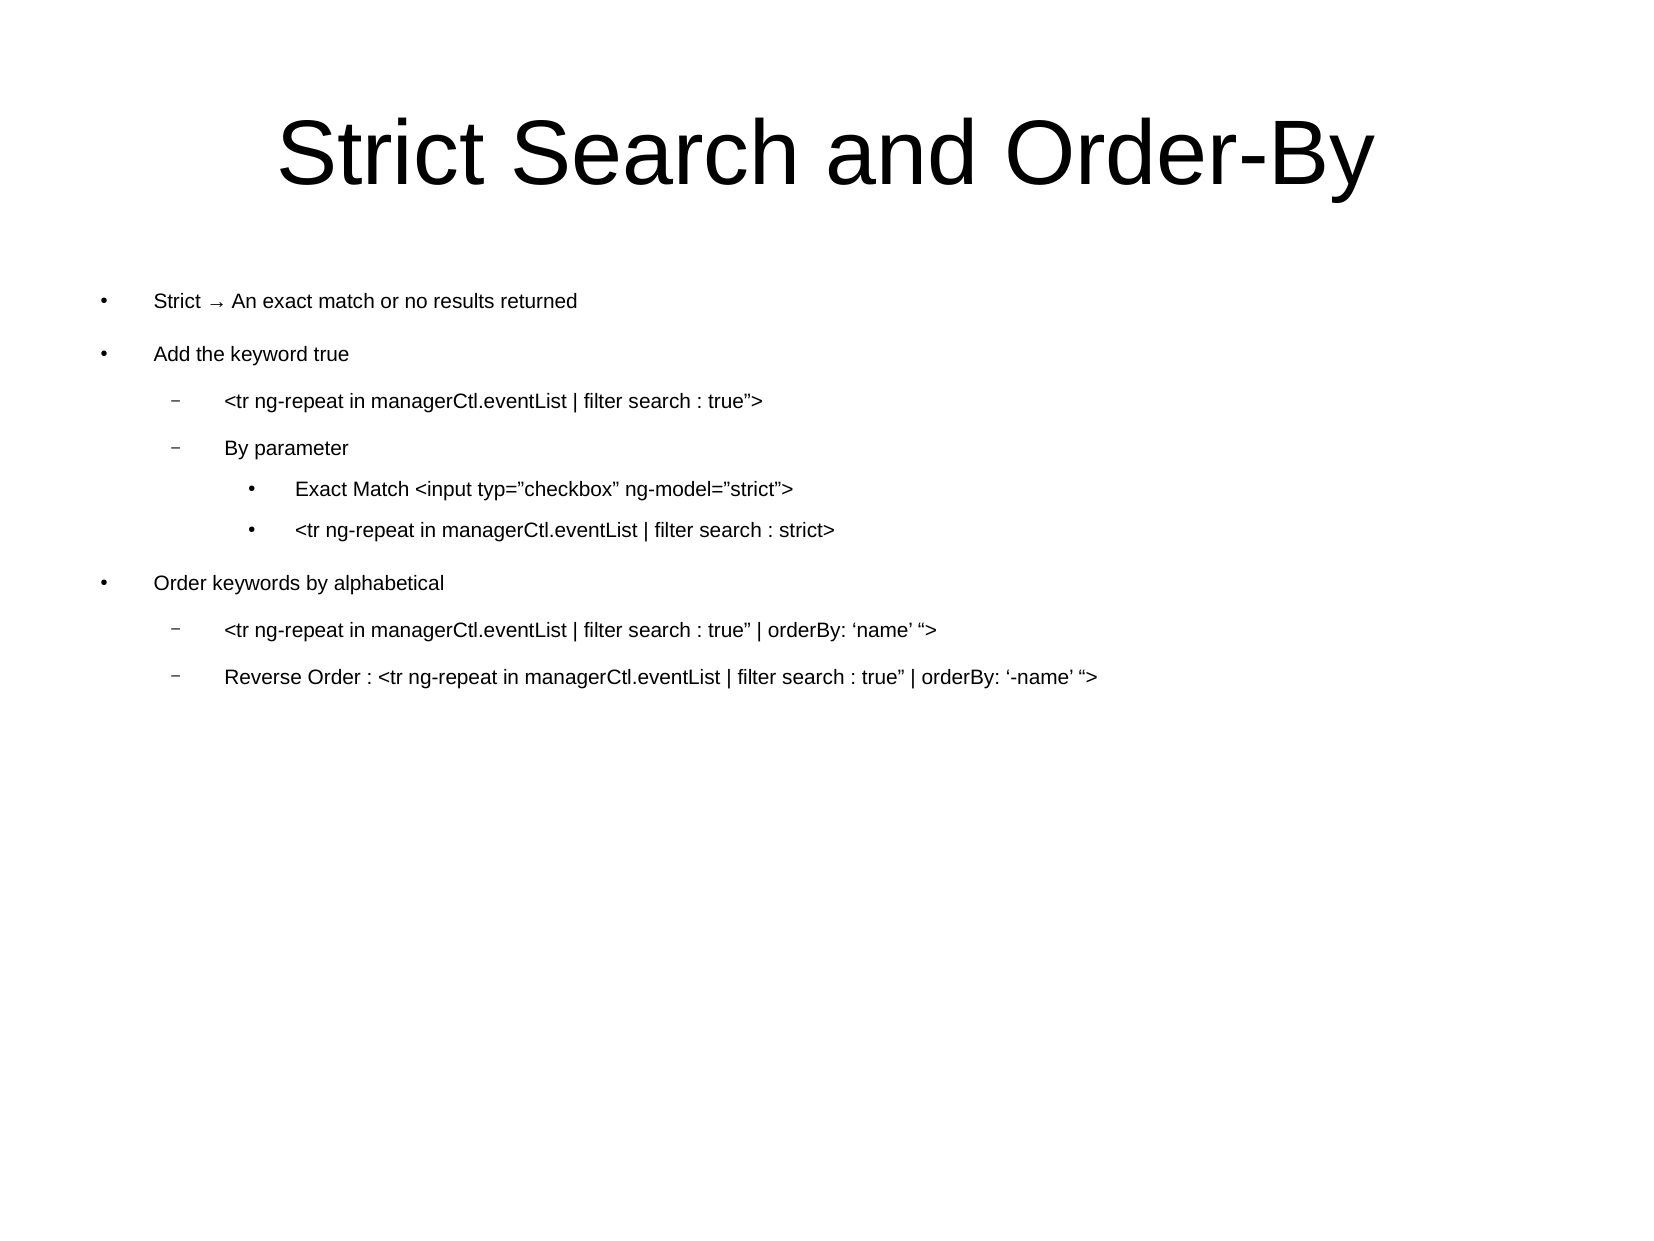

# Strict Search and Order-By
Strict → An exact match or no results returned
Add the keyword true
<tr ng-repeat in managerCtl.eventList | filter search : true”>
By parameter
Exact Match <input typ=”checkbox” ng-model=”strict”>
<tr ng-repeat in managerCtl.eventList | filter search : strict>
Order keywords by alphabetical
<tr ng-repeat in managerCtl.eventList | filter search : true” | orderBy: ‘name’ “>
Reverse Order : <tr ng-repeat in managerCtl.eventList | filter search : true” | orderBy: ‘-name’ “>